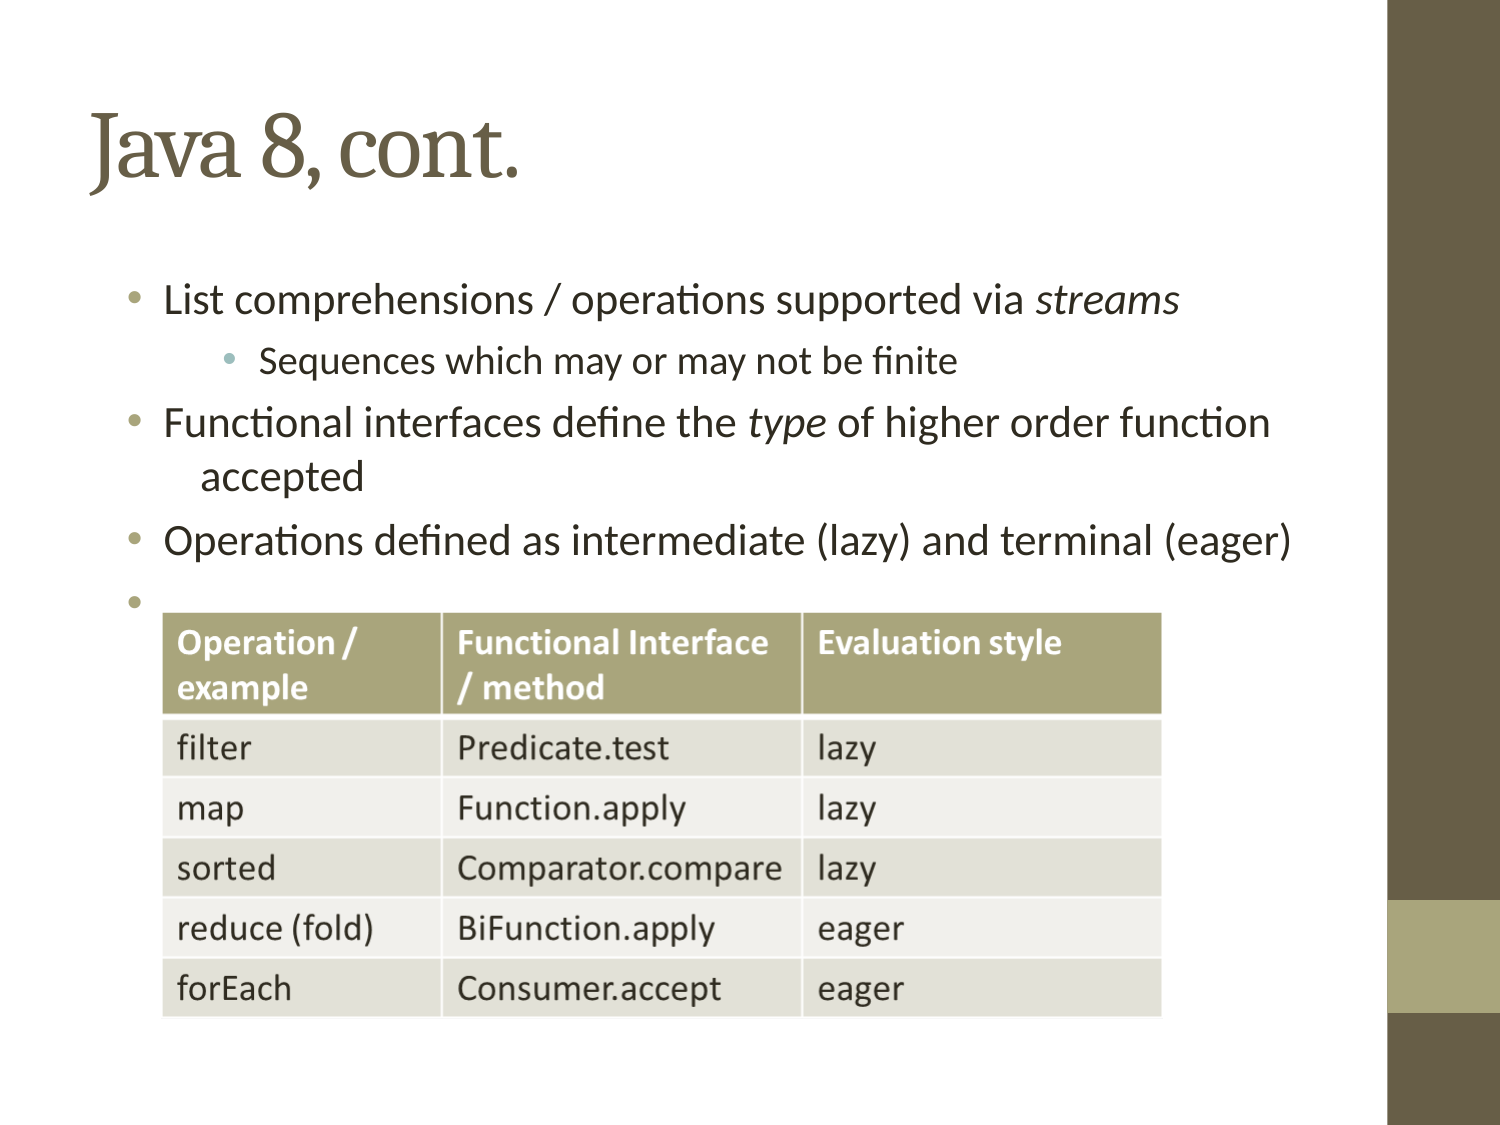

# Java 8, cont.
List comprehensions / operations supported via streams
Sequences which may or may not be finite
Functional interfaces define the type of higher order function accepted
Operations defined as intermediate (lazy) and terminal (eager)